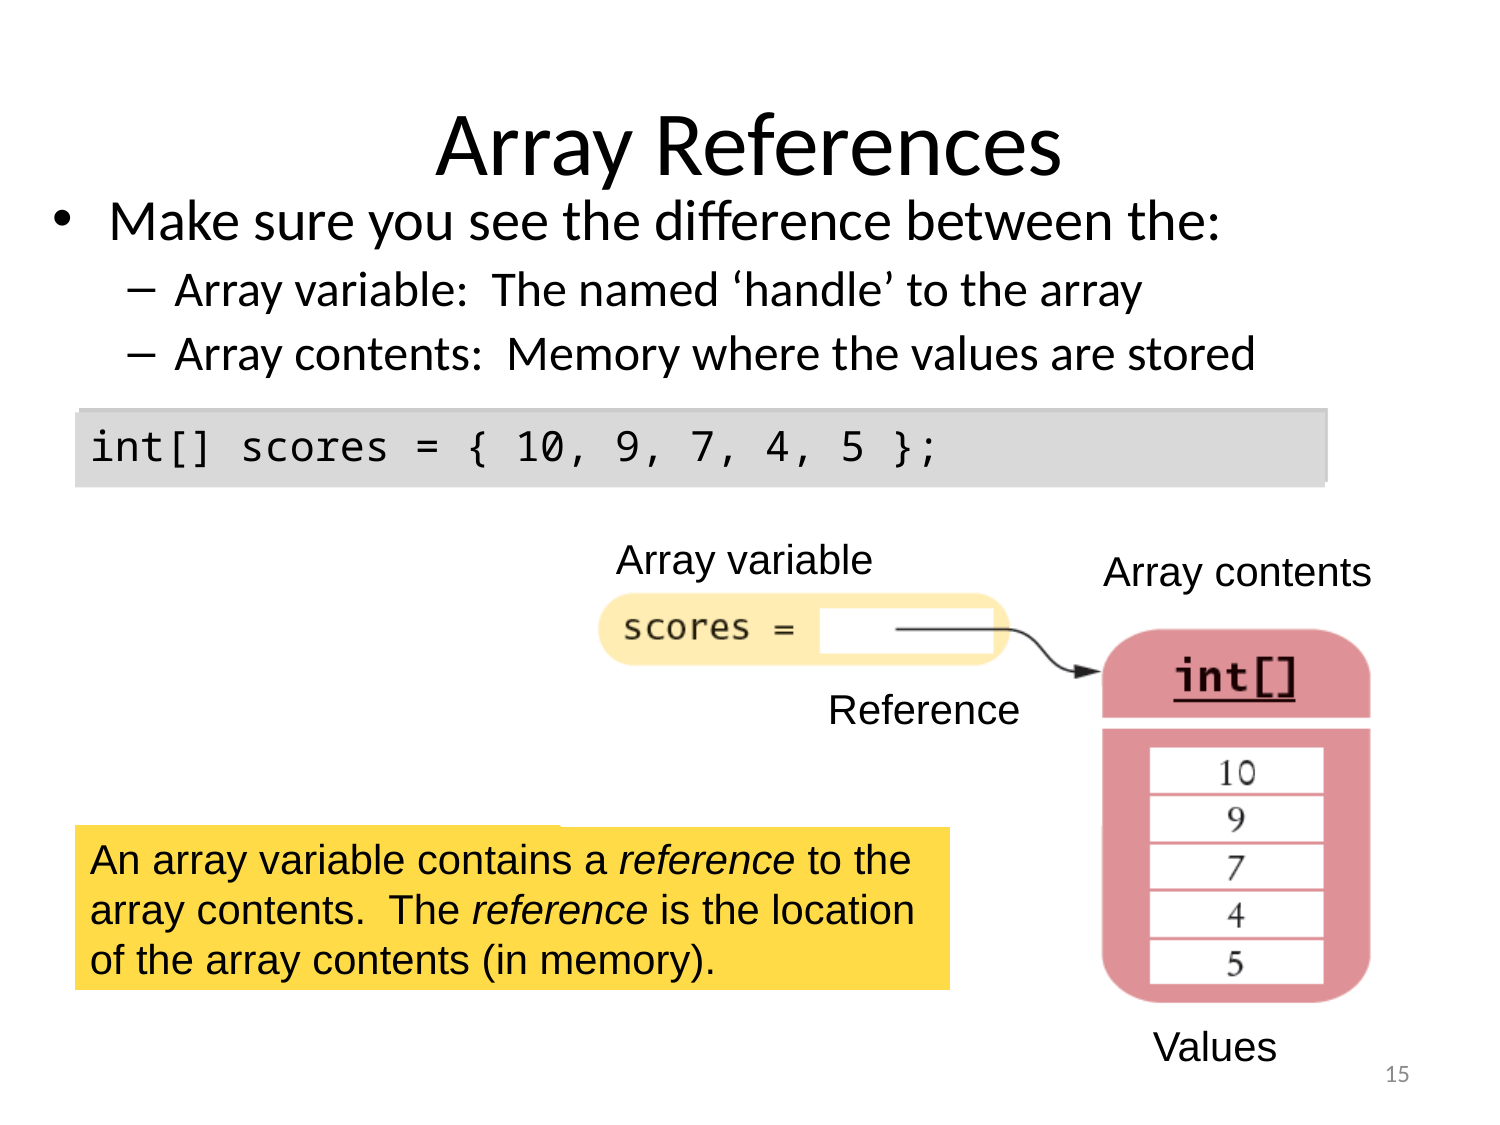

# Array References
Make sure you see the difference between the:
Array variable: The named ‘handle’ to the array
Array contents: Memory where the values are stored
int[] scores = { 10, 9, 7, 4, 5 };
Array variable
Array contents
Reference
An array variable contains a reference to the array contents. The reference is the location of the array contents (in memory).
Values